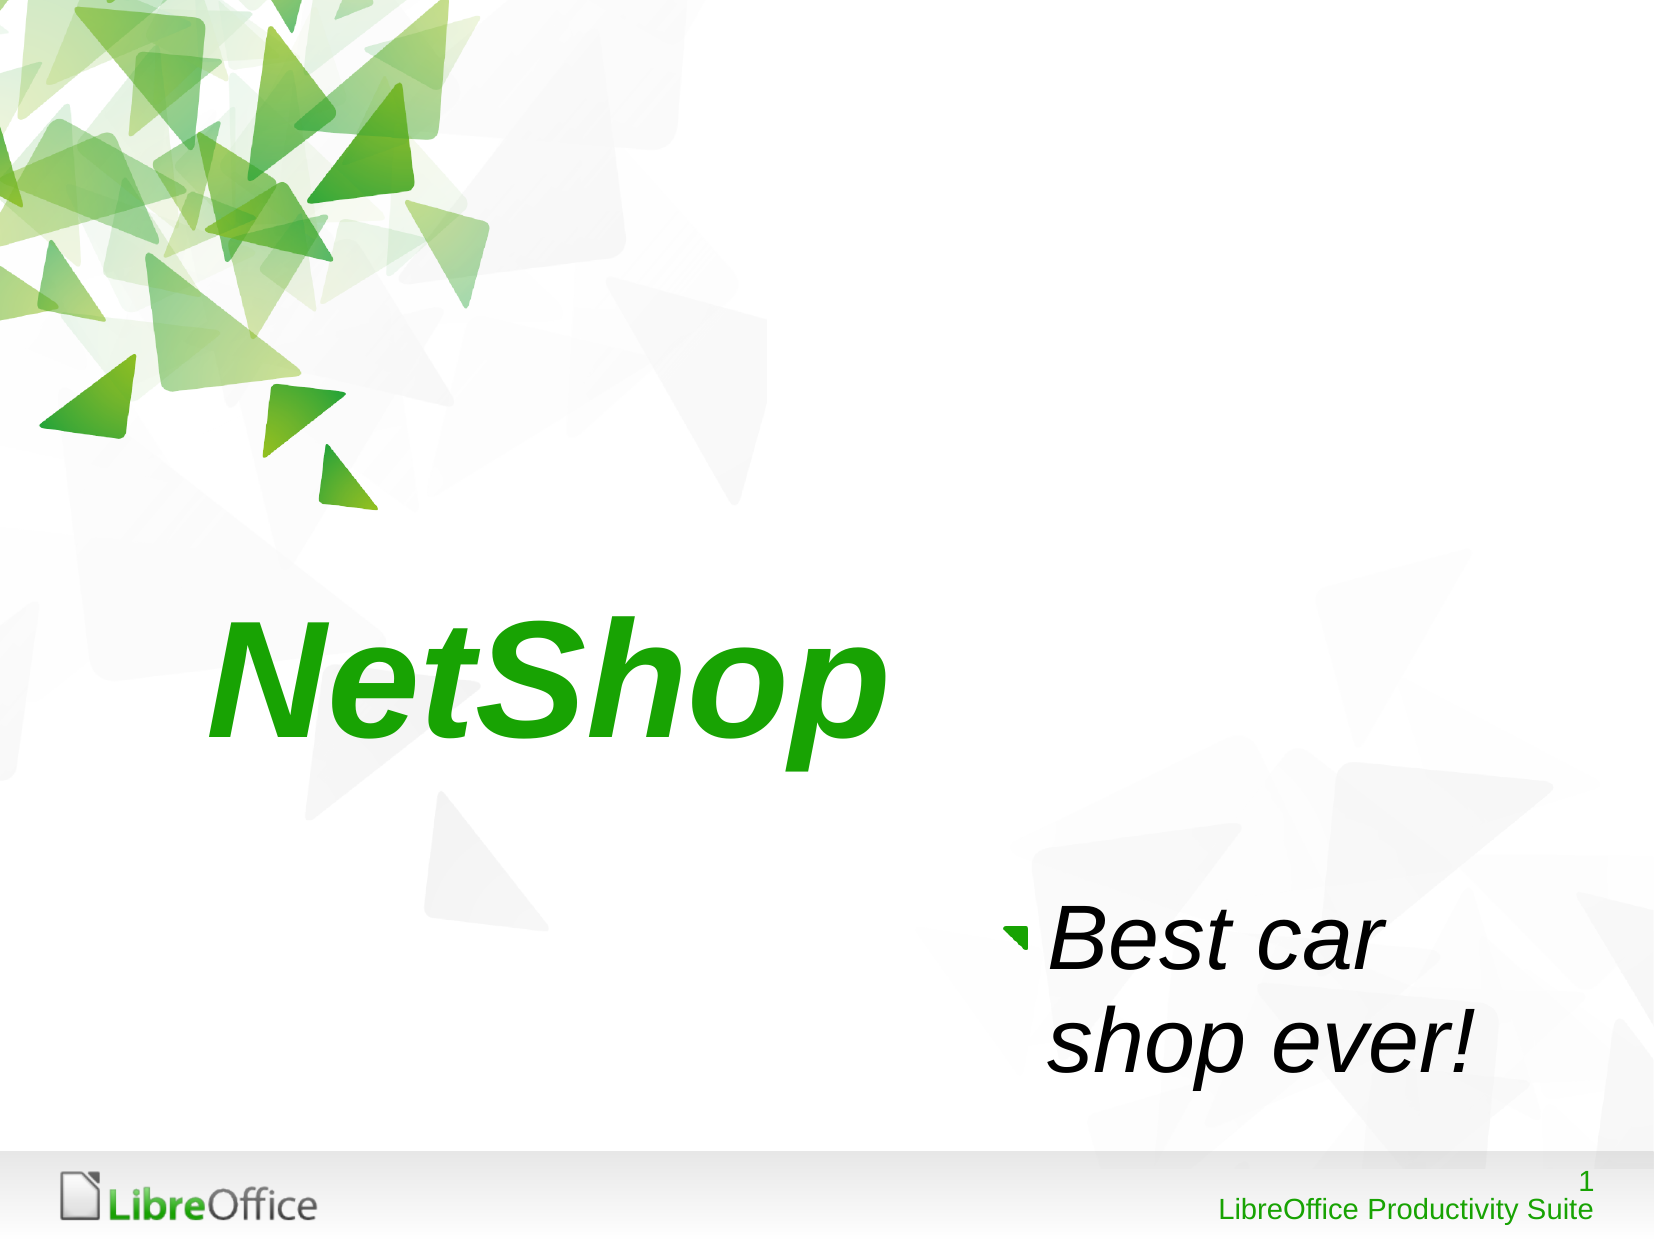

# NetShop
Best car shop ever!
1
LibreOffice Productivity Suite